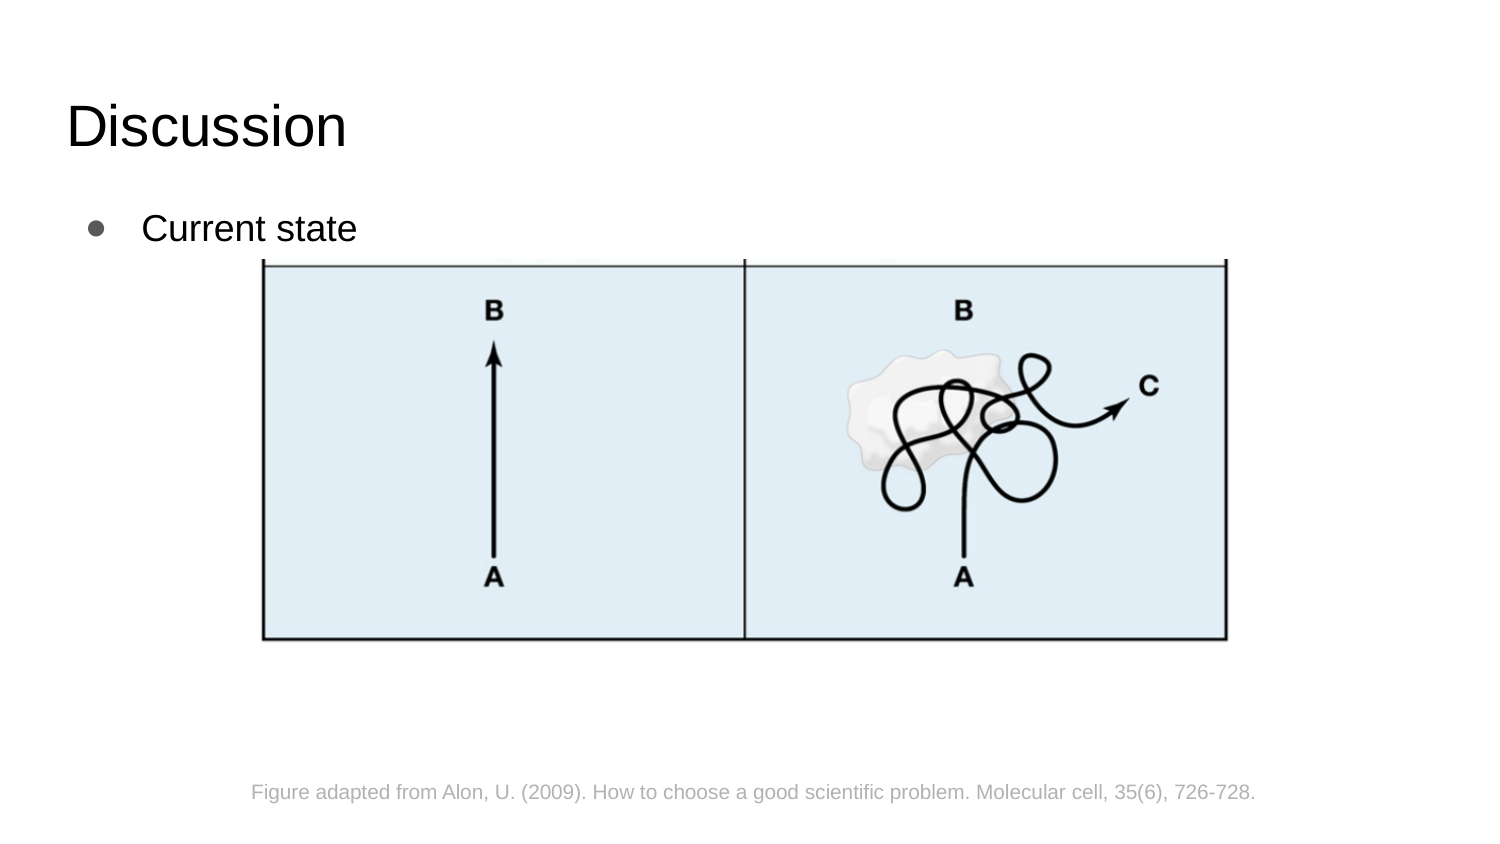

# Discussion
Current state
Figure adapted from Alon, U. (2009). How to choose a good scientific problem. Molecular cell, 35(6), 726-728.